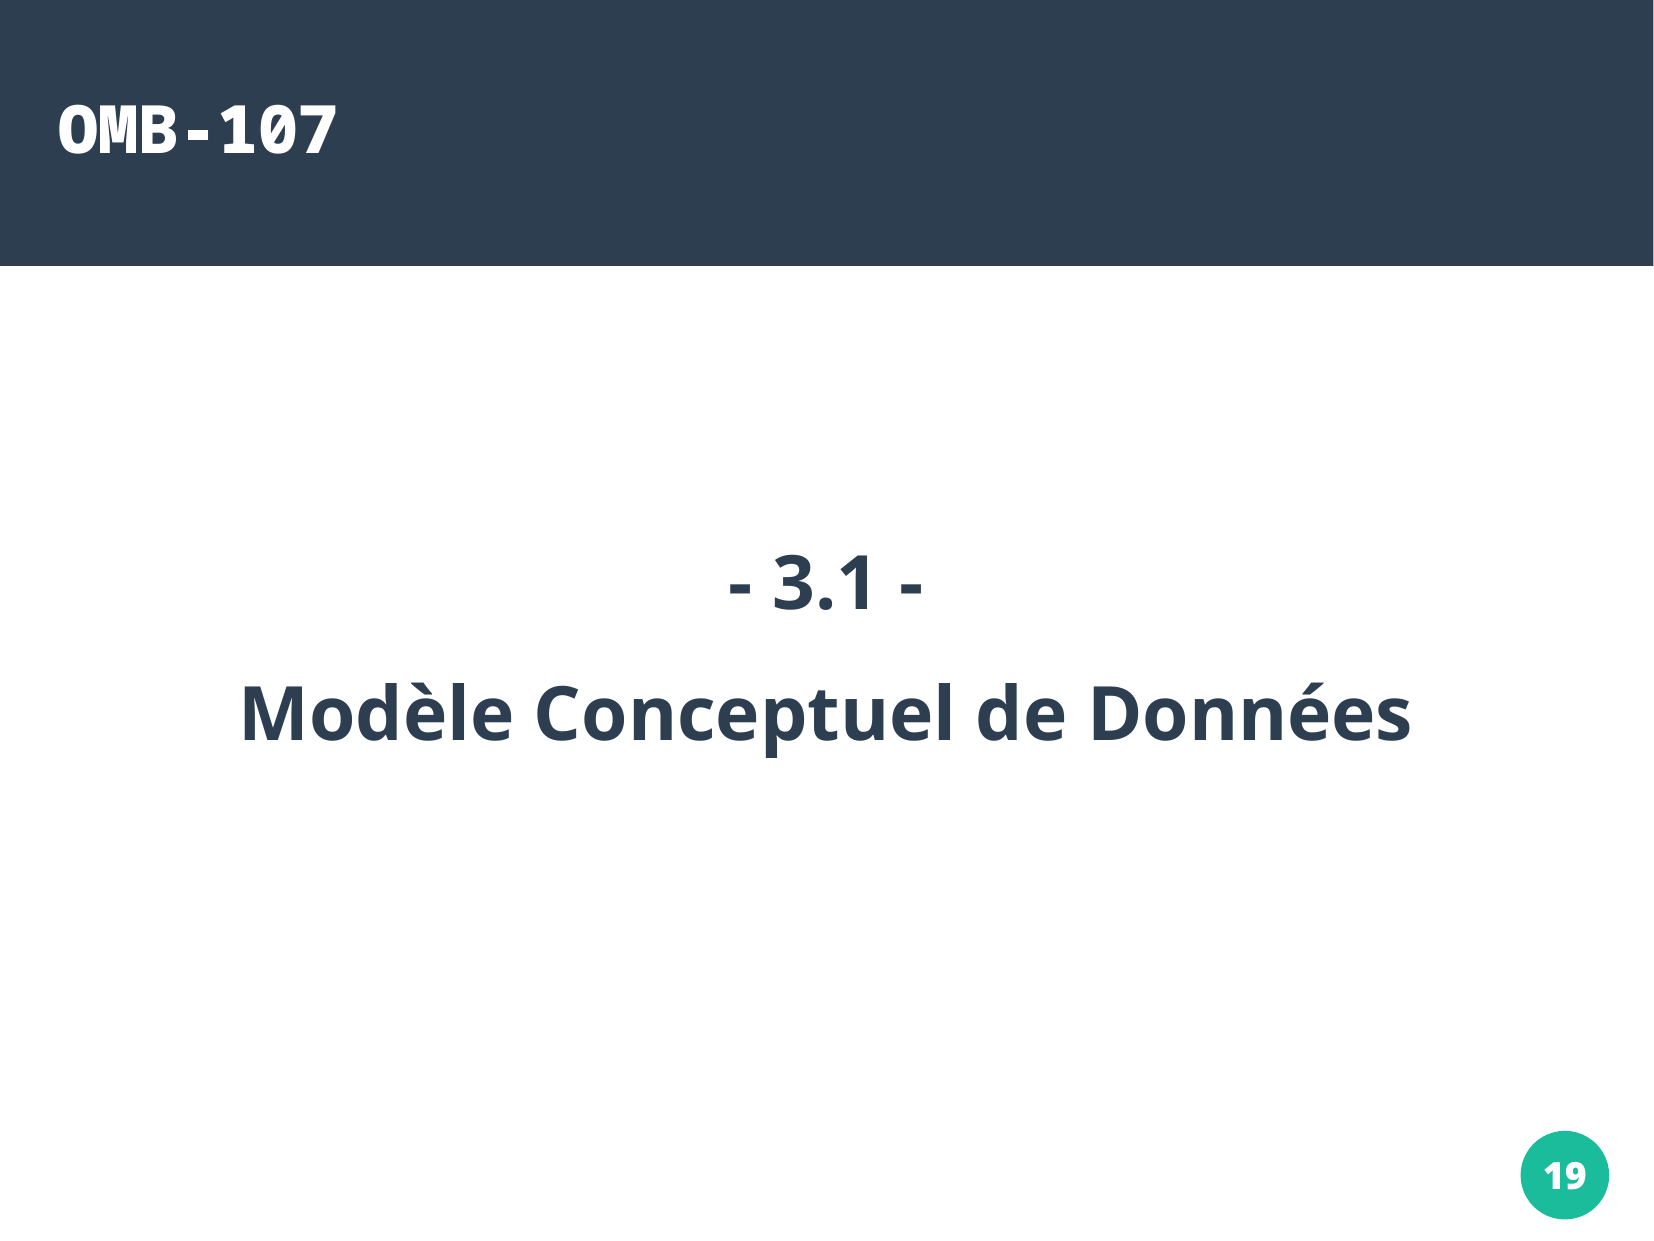

# OMB-107
- 3.1 -
Modèle Conceptuel de Données
19